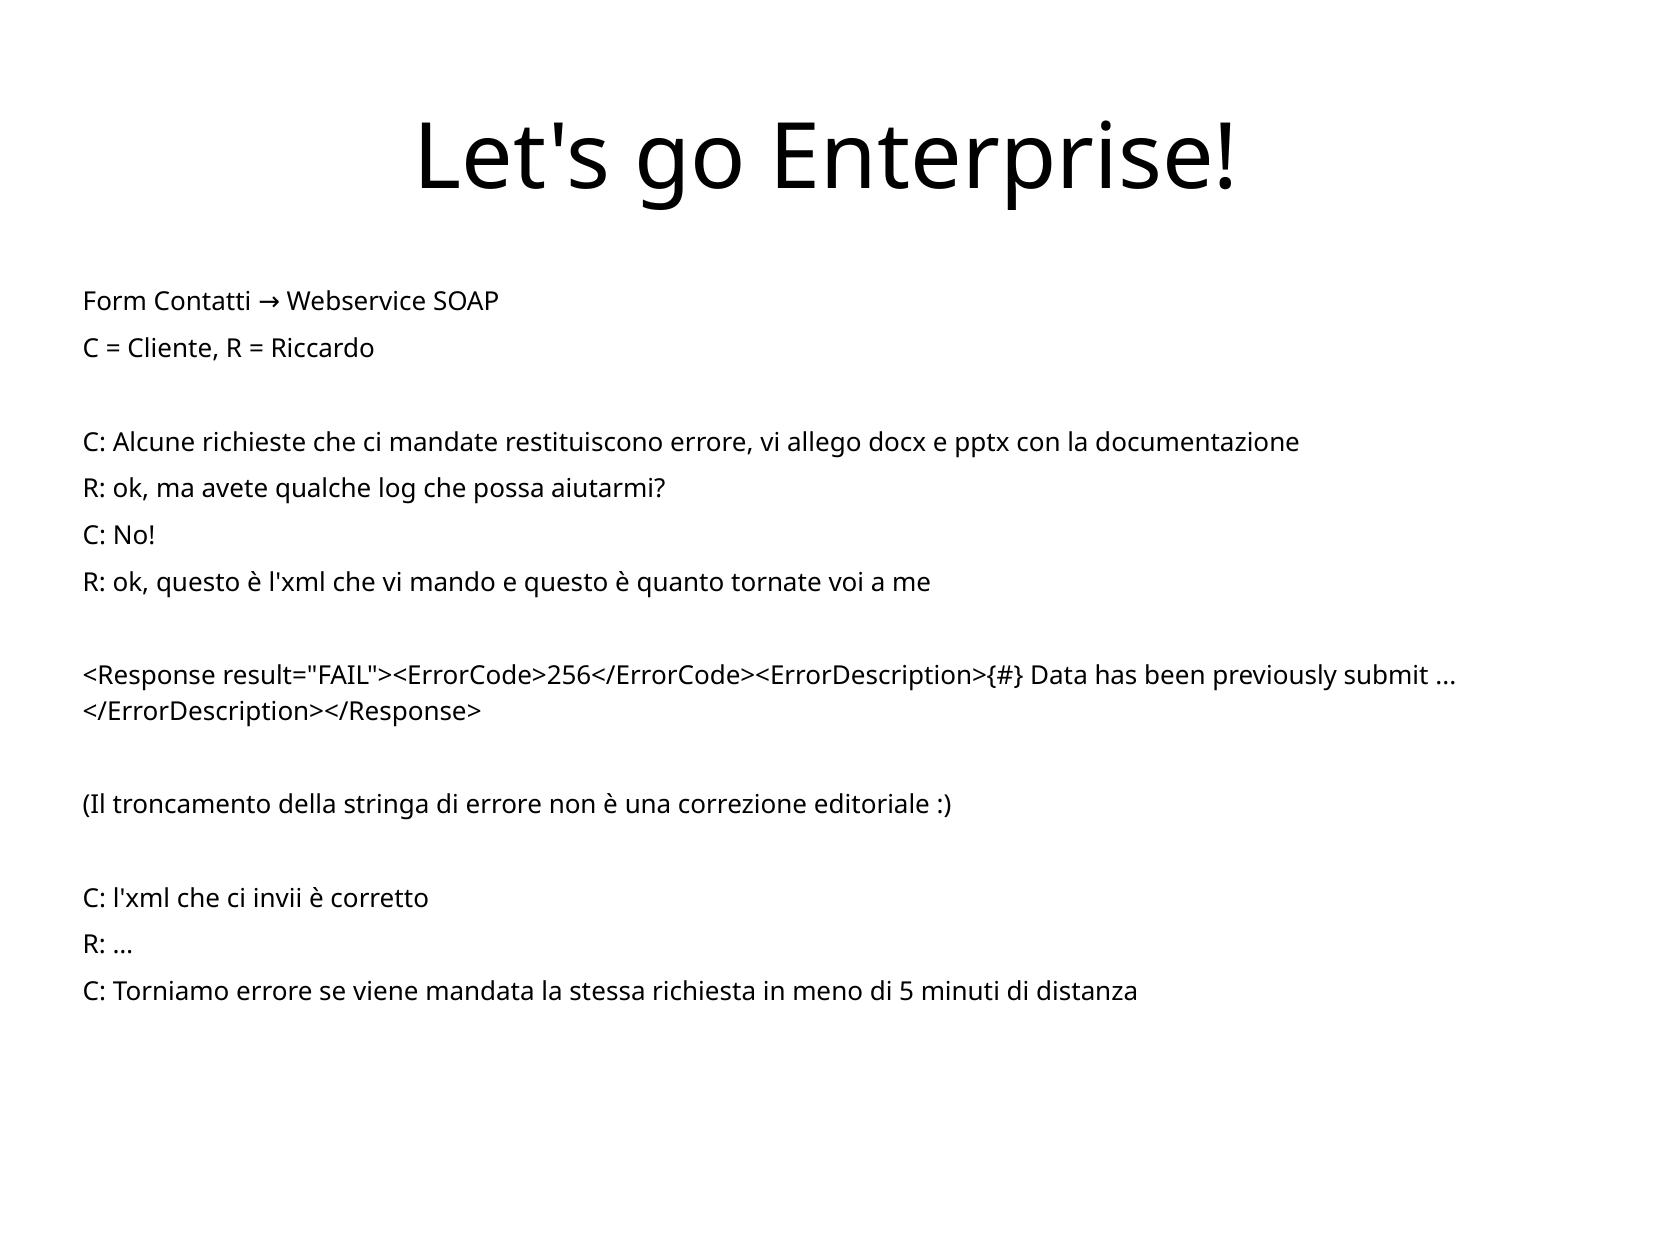

# Let's go Enterprise!
Form Contatti → Webservice SOAP
C = Cliente, R = Riccardo
C: Alcune richieste che ci mandate restituiscono errore, vi allego docx e pptx con la documentazione
R: ok, ma avete qualche log che possa aiutarmi?
C: No!
R: ok, questo è l'xml che vi mando e questo è quanto tornate voi a me
<Response result="FAIL"><ErrorCode>256</ErrorCode><ErrorDescription>{#} Data has been previously submit ... </ErrorDescription></Response>
(Il troncamento della stringa di errore non è una correzione editoriale :)
C: l'xml che ci invii è corretto
R: …
C: Torniamo errore se viene mandata la stessa richiesta in meno di 5 minuti di distanza